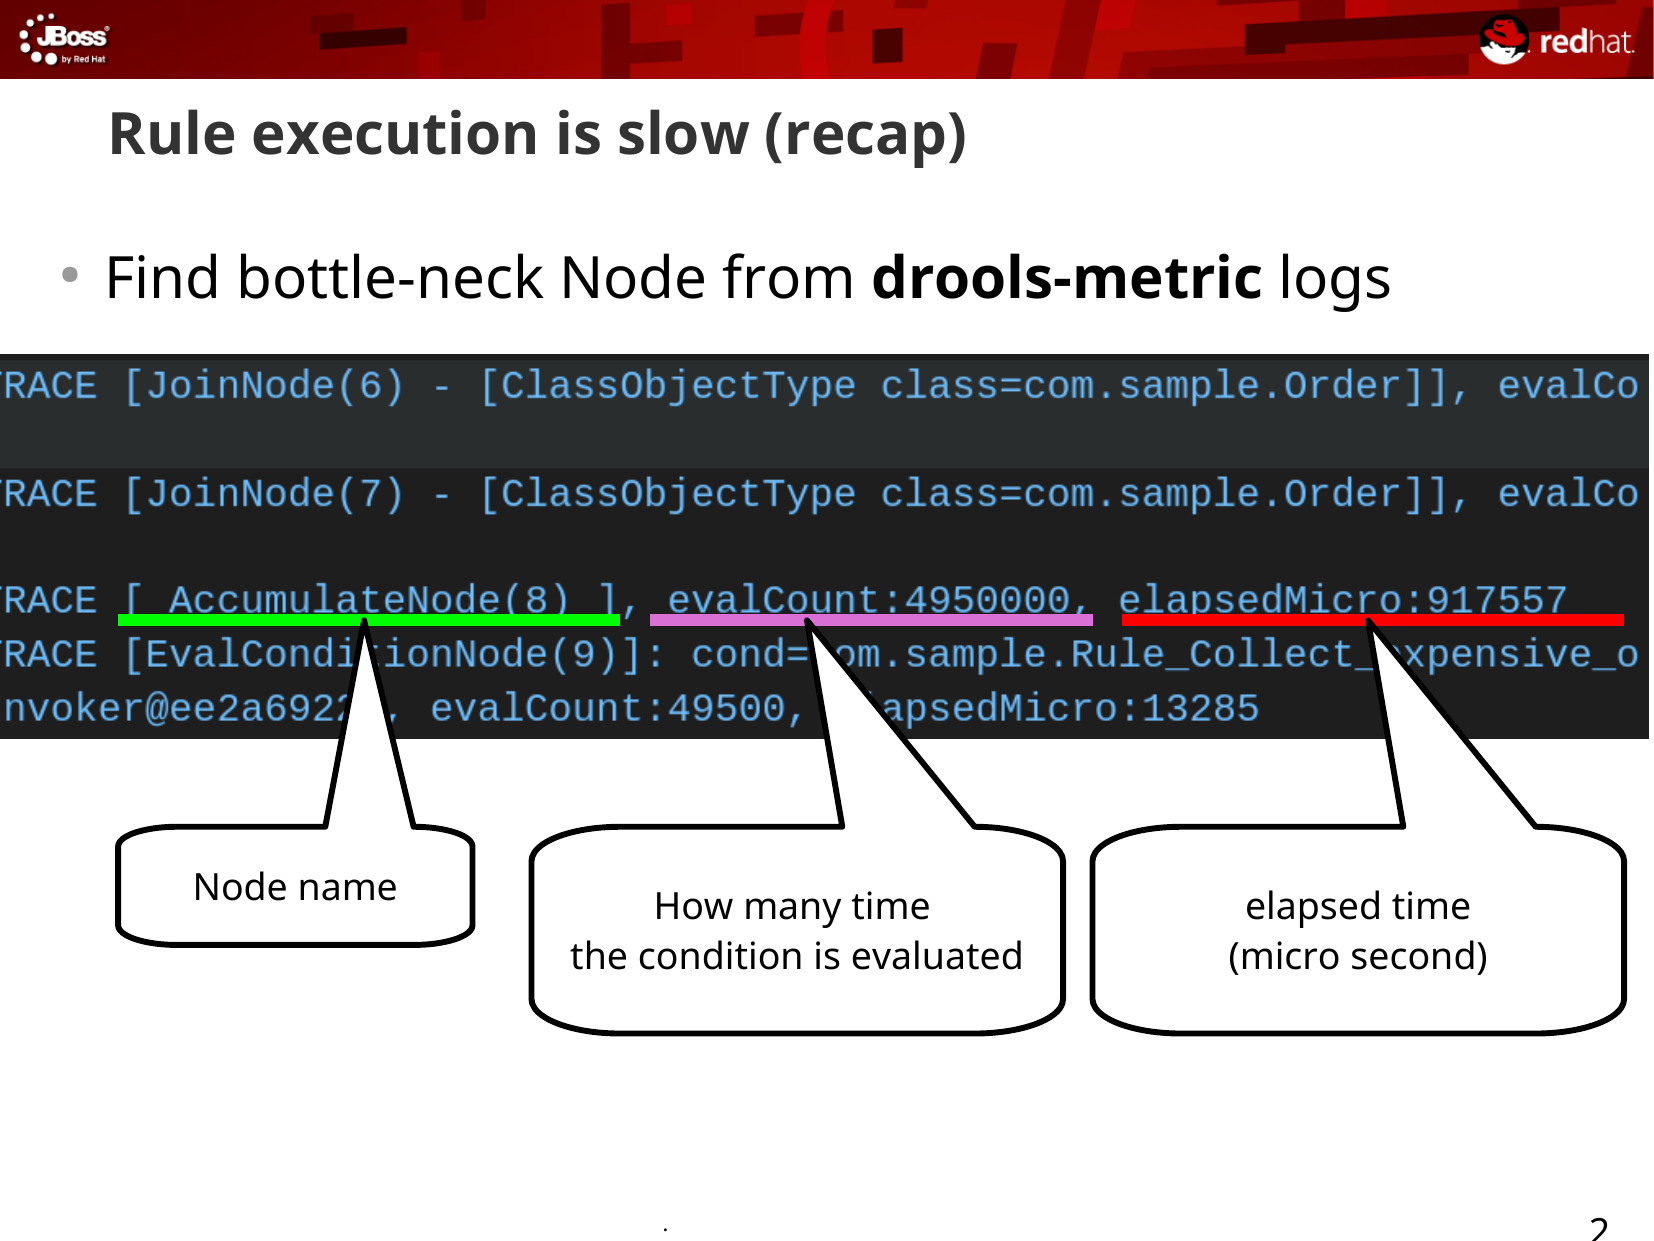

# Rule execution is slow (recap)
Find bottle-neck Node from drools-metric logs
Node name
How many time
the condition is evaluated
elapsed time
(micro second)